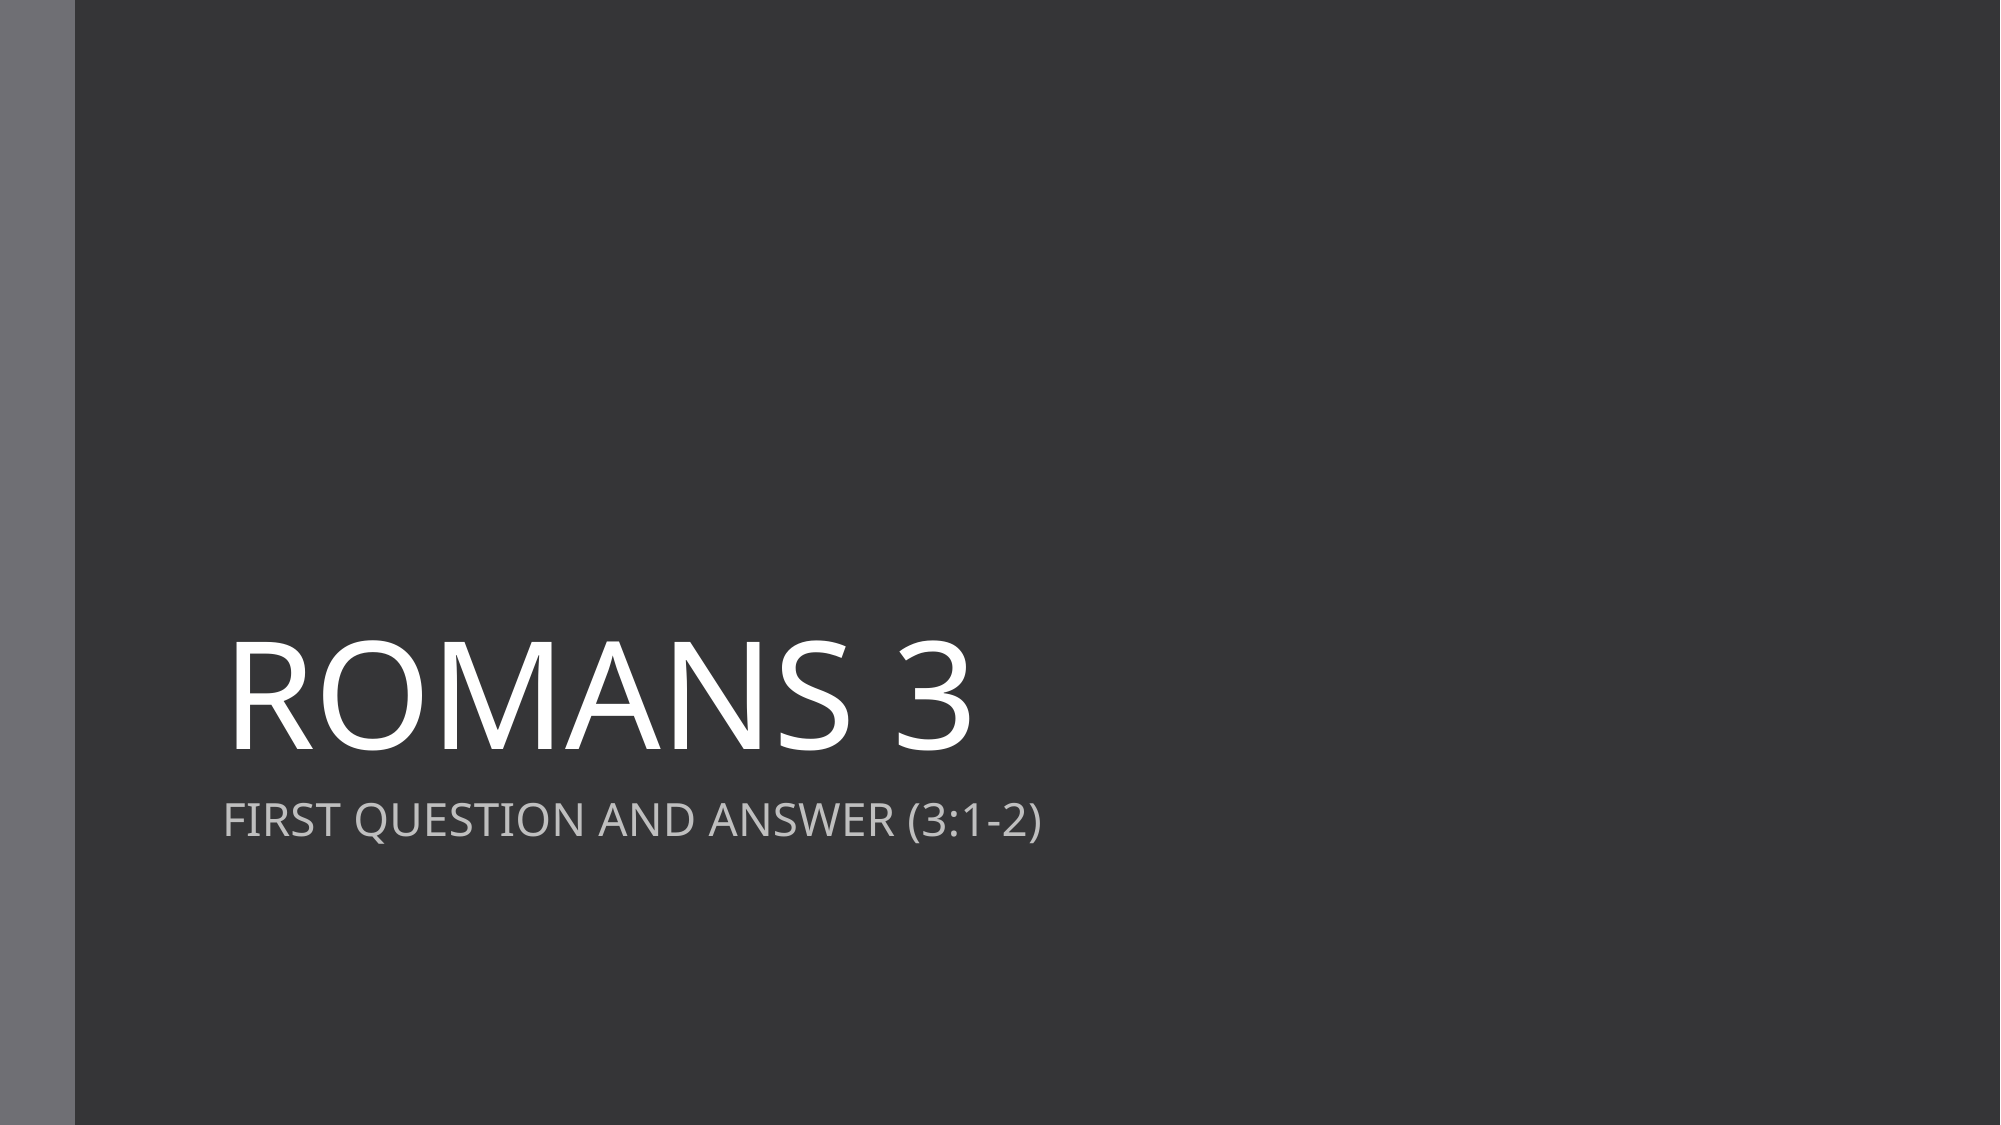

# ROMANS 3
FIRST QUESTION AND ANSWER (3:1-2)